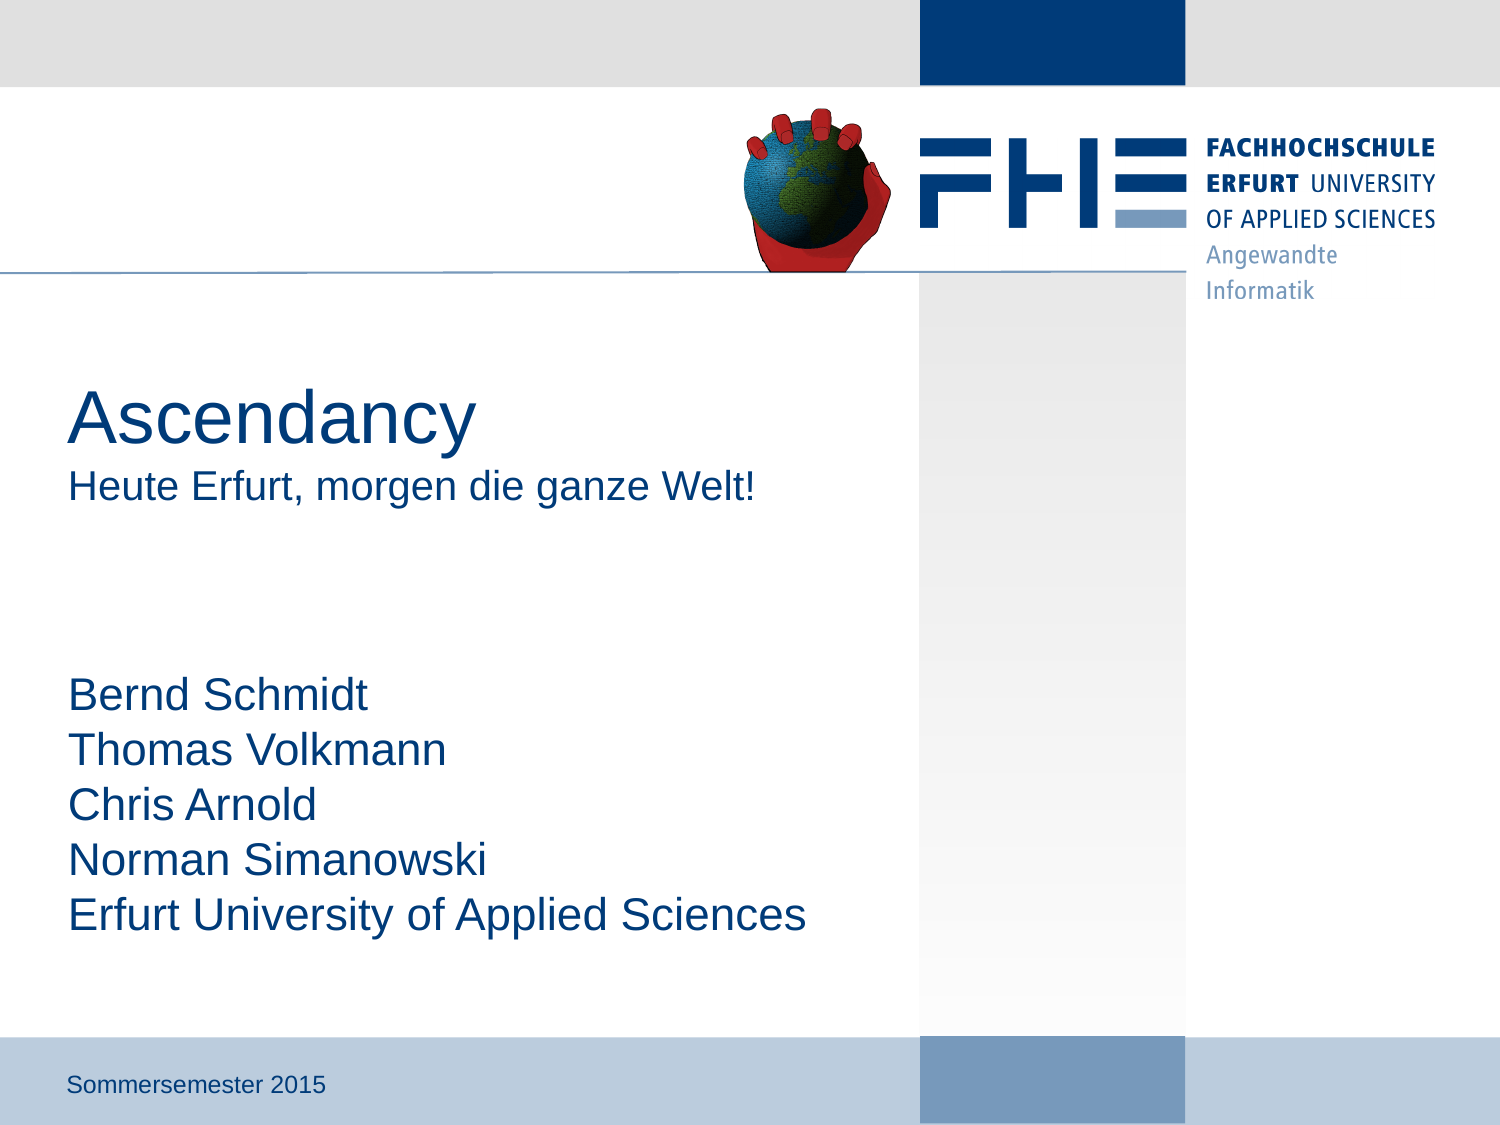

# Ascendancy Heute Erfurt, morgen die ganze Welt!
Bernd Schmidt
Thomas Volkmann
Chris Arnold
Norman Simanowski
Erfurt University of Applied Sciences
Sommersemester 2015